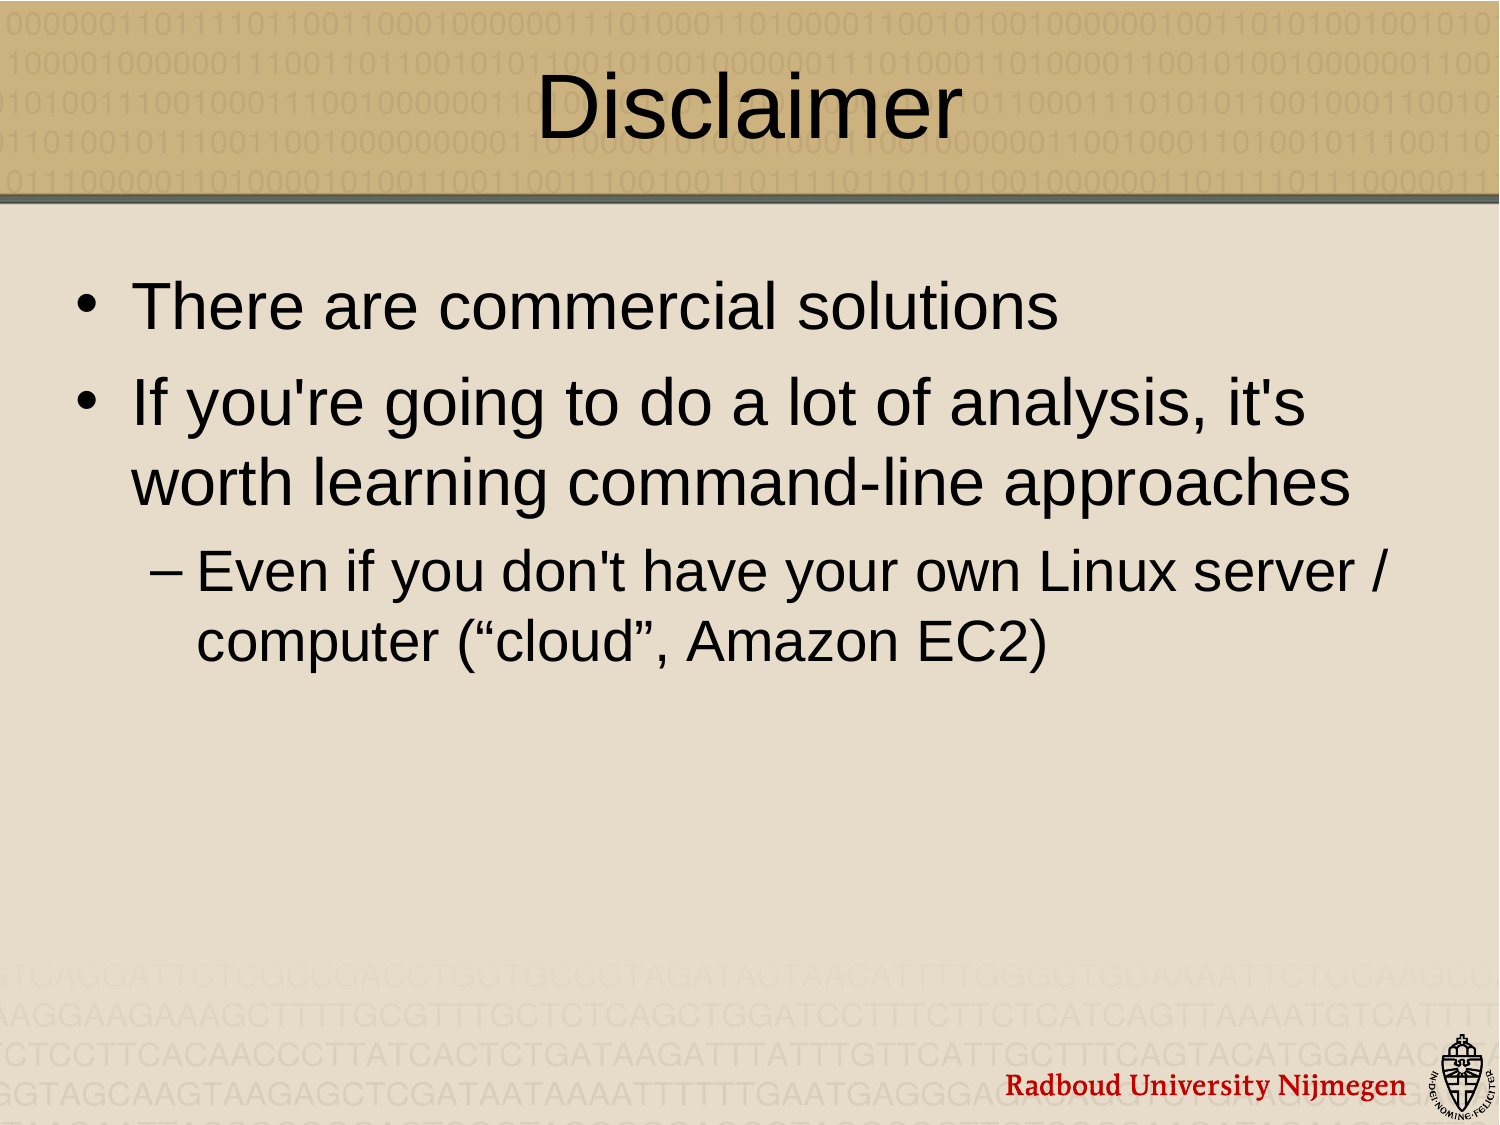

# Disclaimer
There are commercial solutions
If you're going to do a lot of analysis, it's worth learning command-line approaches
Even if you don't have your own Linux server / computer (“cloud”, Amazon EC2)